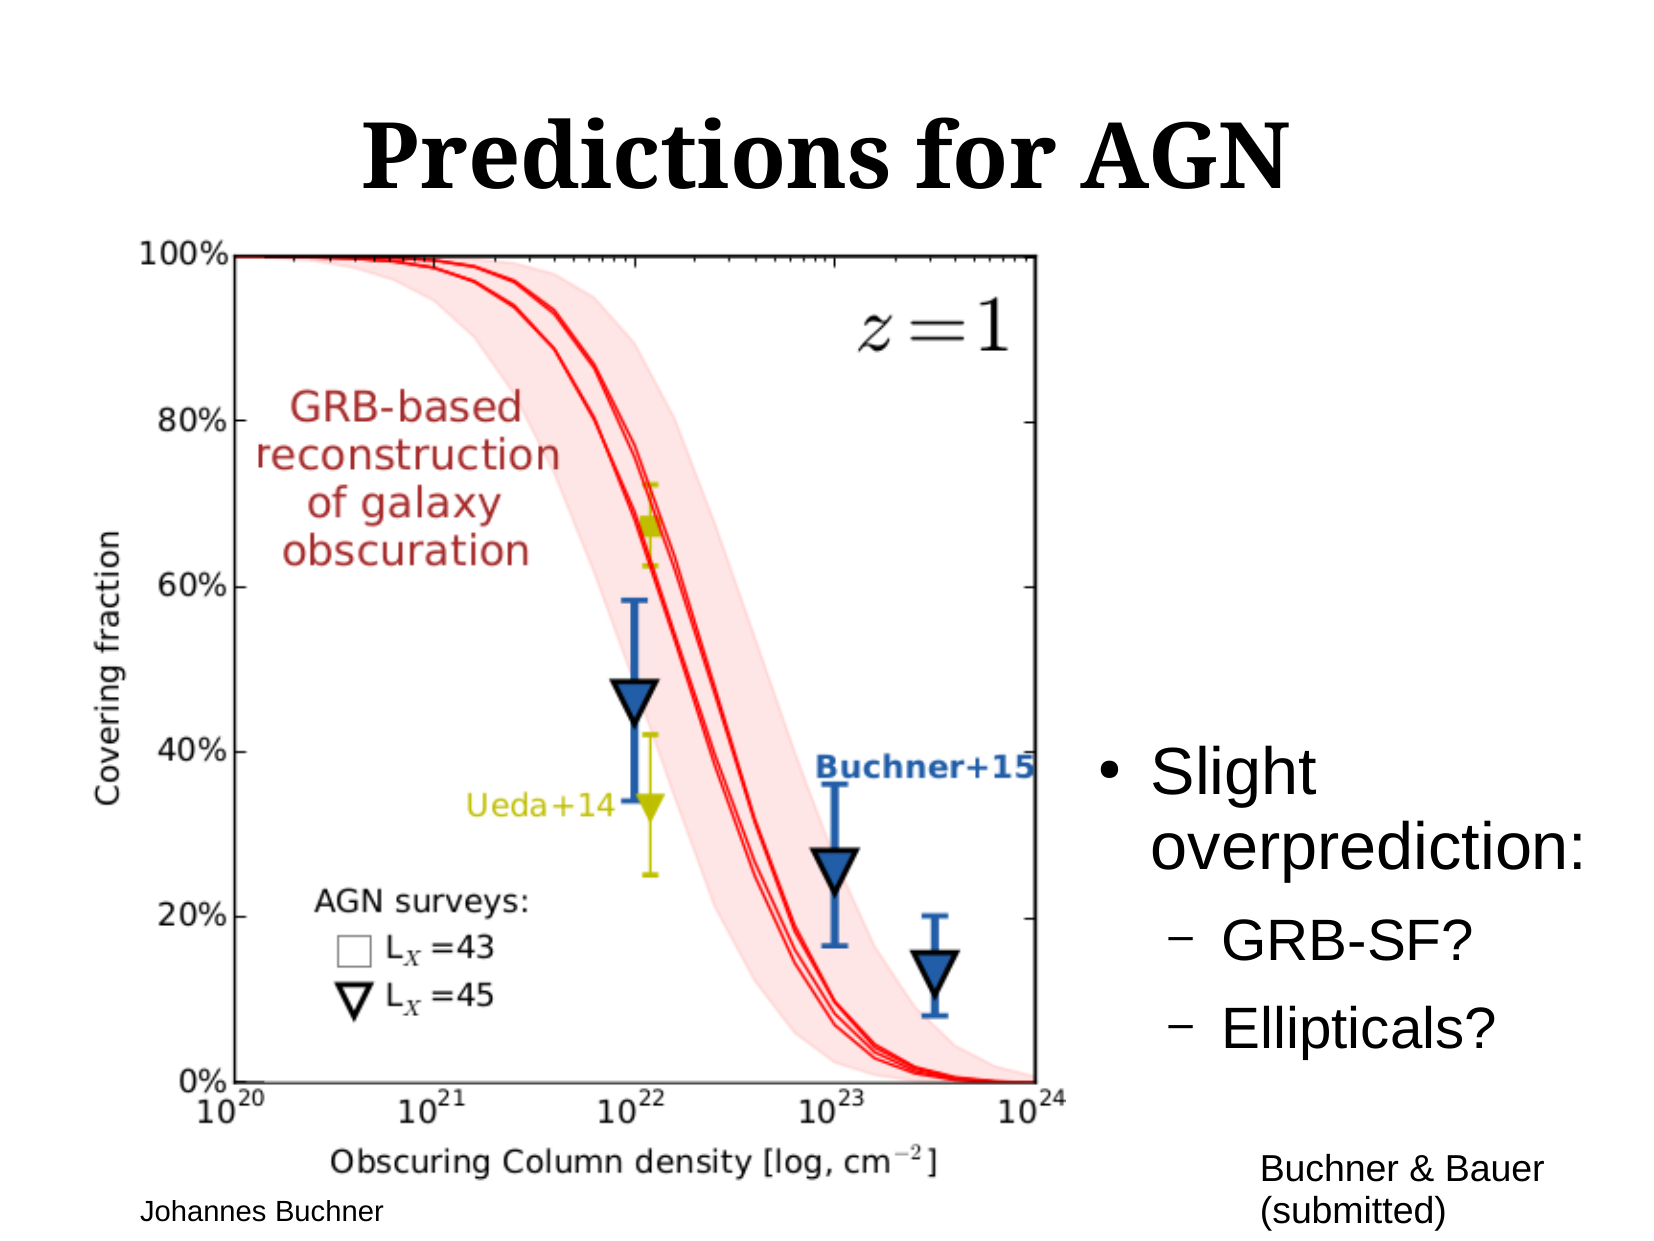

# Predictions for AGN
Slight overprediction:
GRB-SF?
Ellipticals?
Buchner & Bauer (submitted)
Johannes Buchner